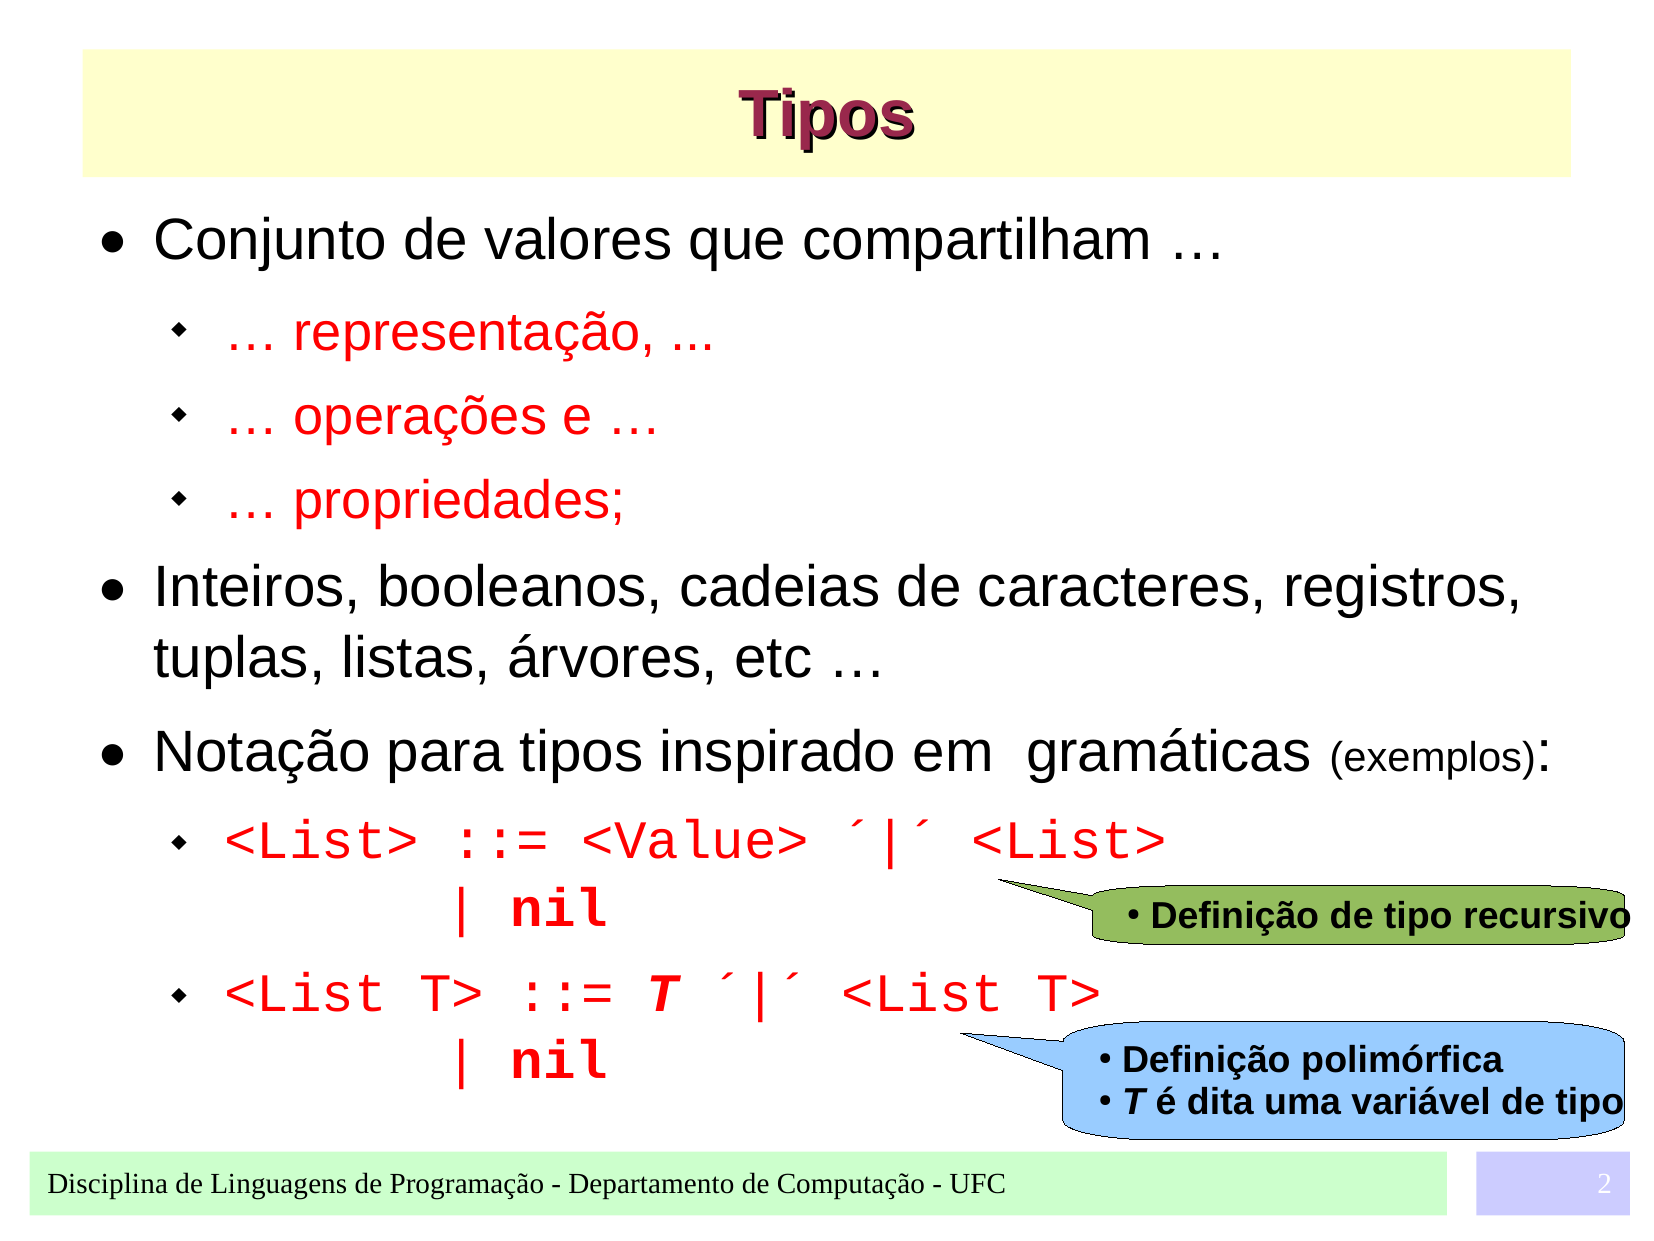

# Tipos
Conjunto de valores que compartilham …
… representação, ...
… operações e …
… propriedades;
Inteiros, booleanos, cadeias de caracteres, registros, tuplas, listas, árvores, etc …
Notação para tipos inspirado em gramáticas (exemplos):
<List> ::= <Value> ´|´ <List>
			| nil
<List T> ::= T ´|´ <List T>
			| nil
 Definição de tipo recursivo
 Definição polimórfica
 T é dita uma variável de tipo
Disciplina de Linguagens de Programação - Departamento de Computação - UFC
2